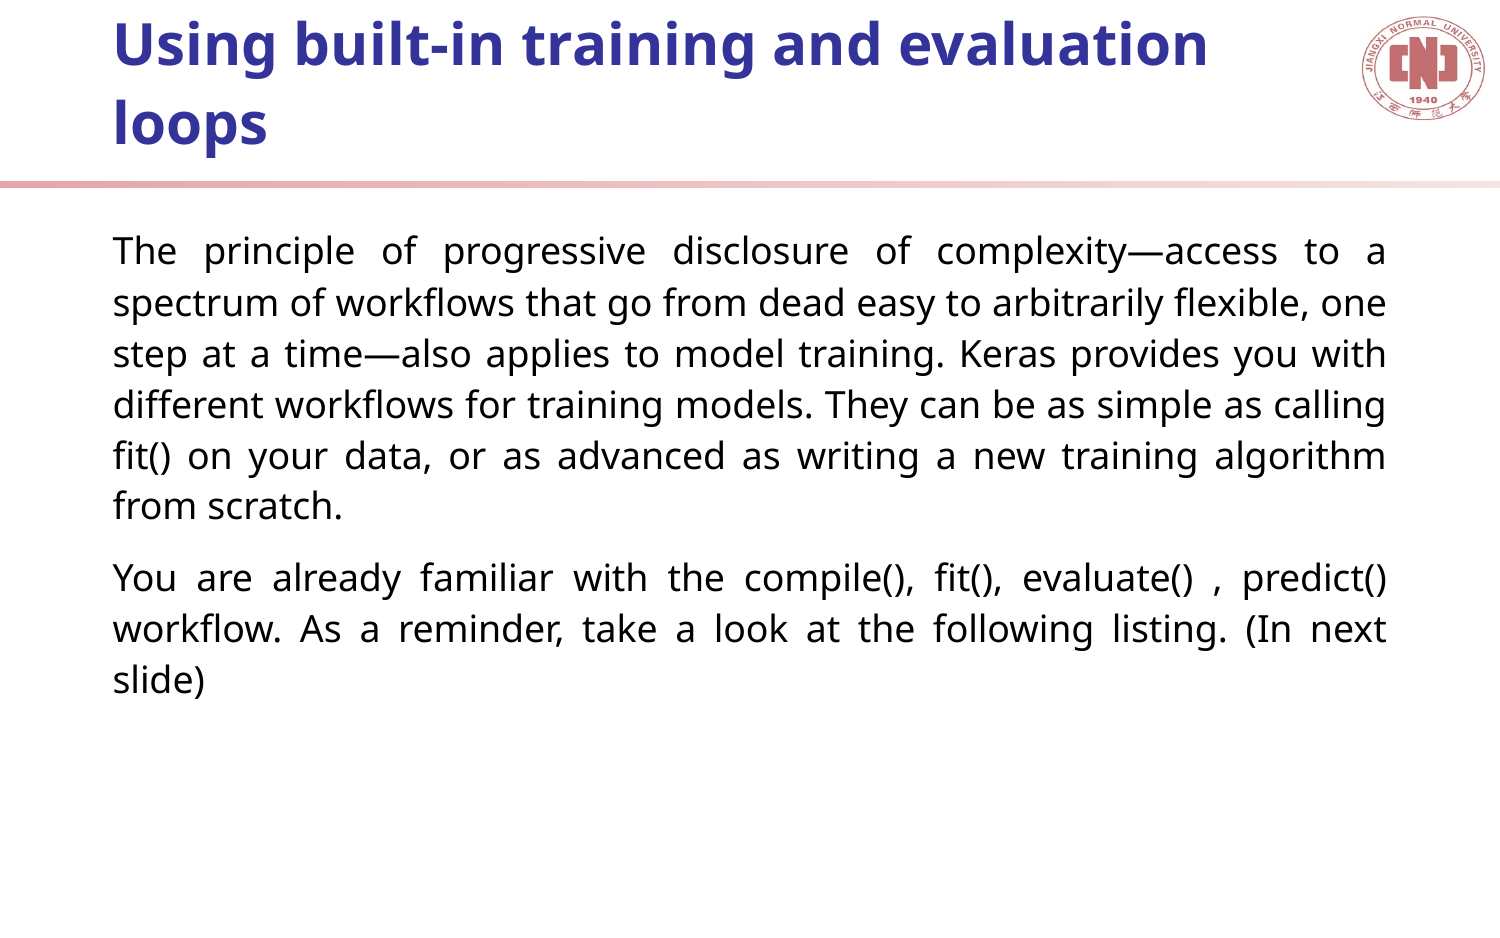

# Using built-in training and evaluation loops
The principle of progressive disclosure of complexity—access to a spectrum of workflows that go from dead easy to arbitrarily flexible, one step at a time—also applies to model training. Keras provides you with different workflows for training models. They can be as simple as calling fit() on your data, or as advanced as writing a new training algorithm from scratch.
You are already familiar with the compile(), fit(), evaluate() , predict() workflow. As a reminder, take a look at the following listing. (In next slide)